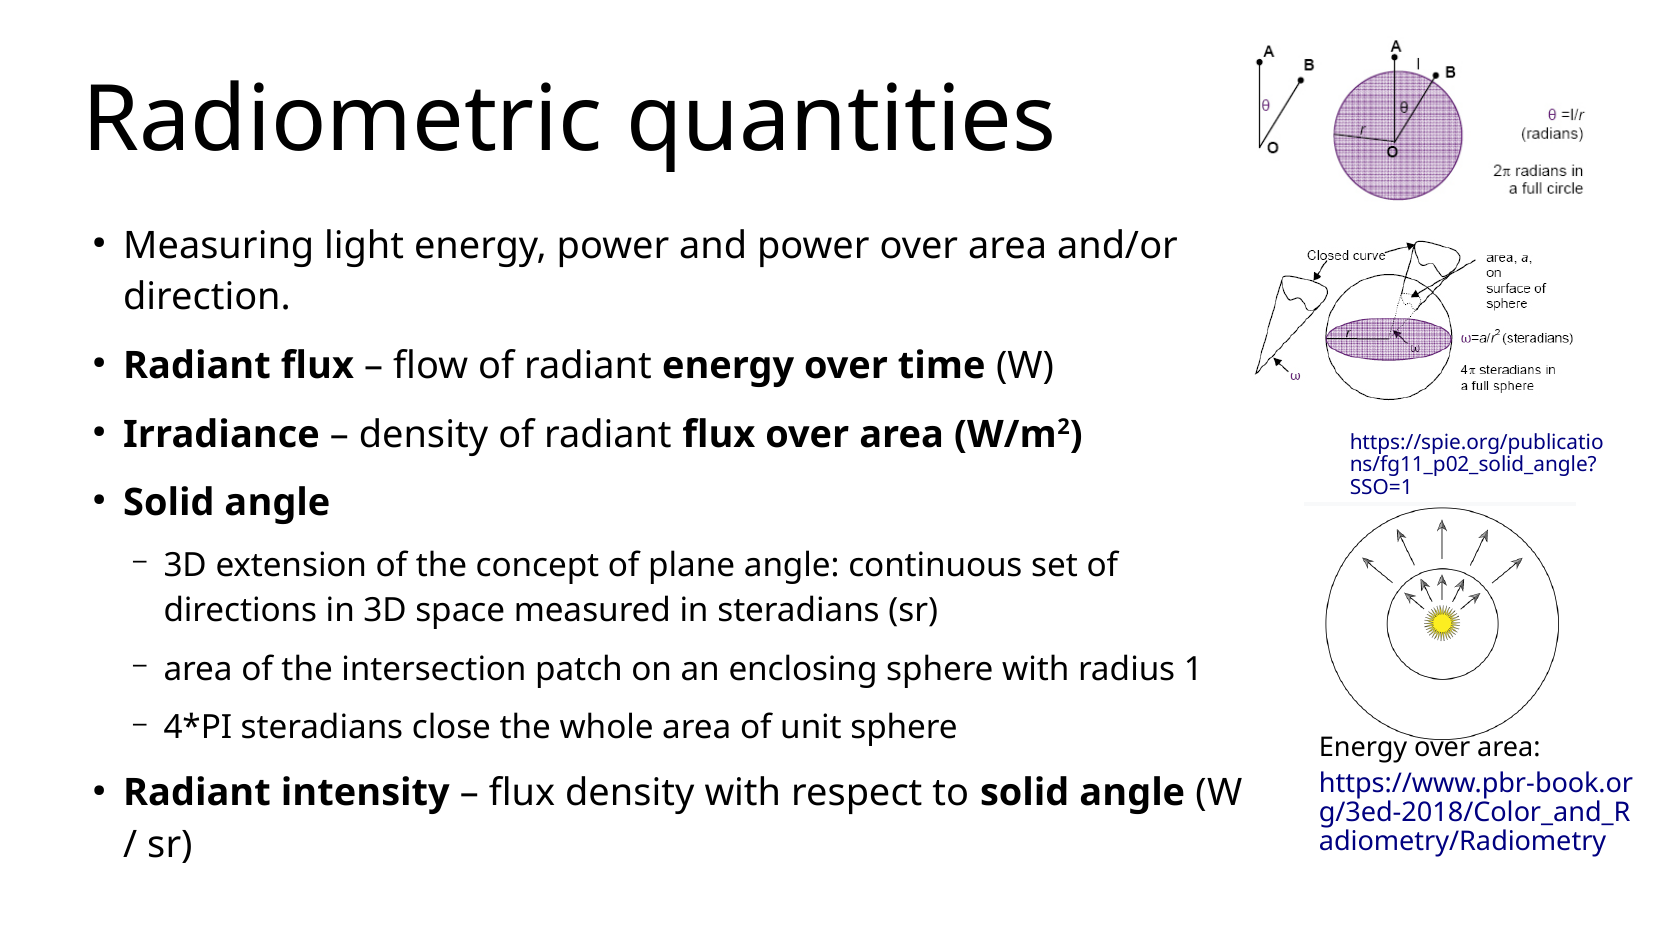

# Radiometric quantities
Measuring light energy, power and power over area and/or direction.
Radiant flux – flow of radiant energy over time (W)
Irradiance – density of radiant flux over area (W/m2)
Solid angle
3D extension of the concept of plane angle: continuous set of directions in 3D space measured in steradians (sr)
area of the intersection patch on an enclosing sphere with radius 1
4*PI steradians close the whole area of unit sphere
Radiant intensity – flux density with respect to solid angle (W / sr)
https://spie.org/publications/fg11_p02_solid_angle?SSO=1
Energy over area: https://www.pbr-book.org/3ed-2018/Color_and_Radiometry/Radiometry